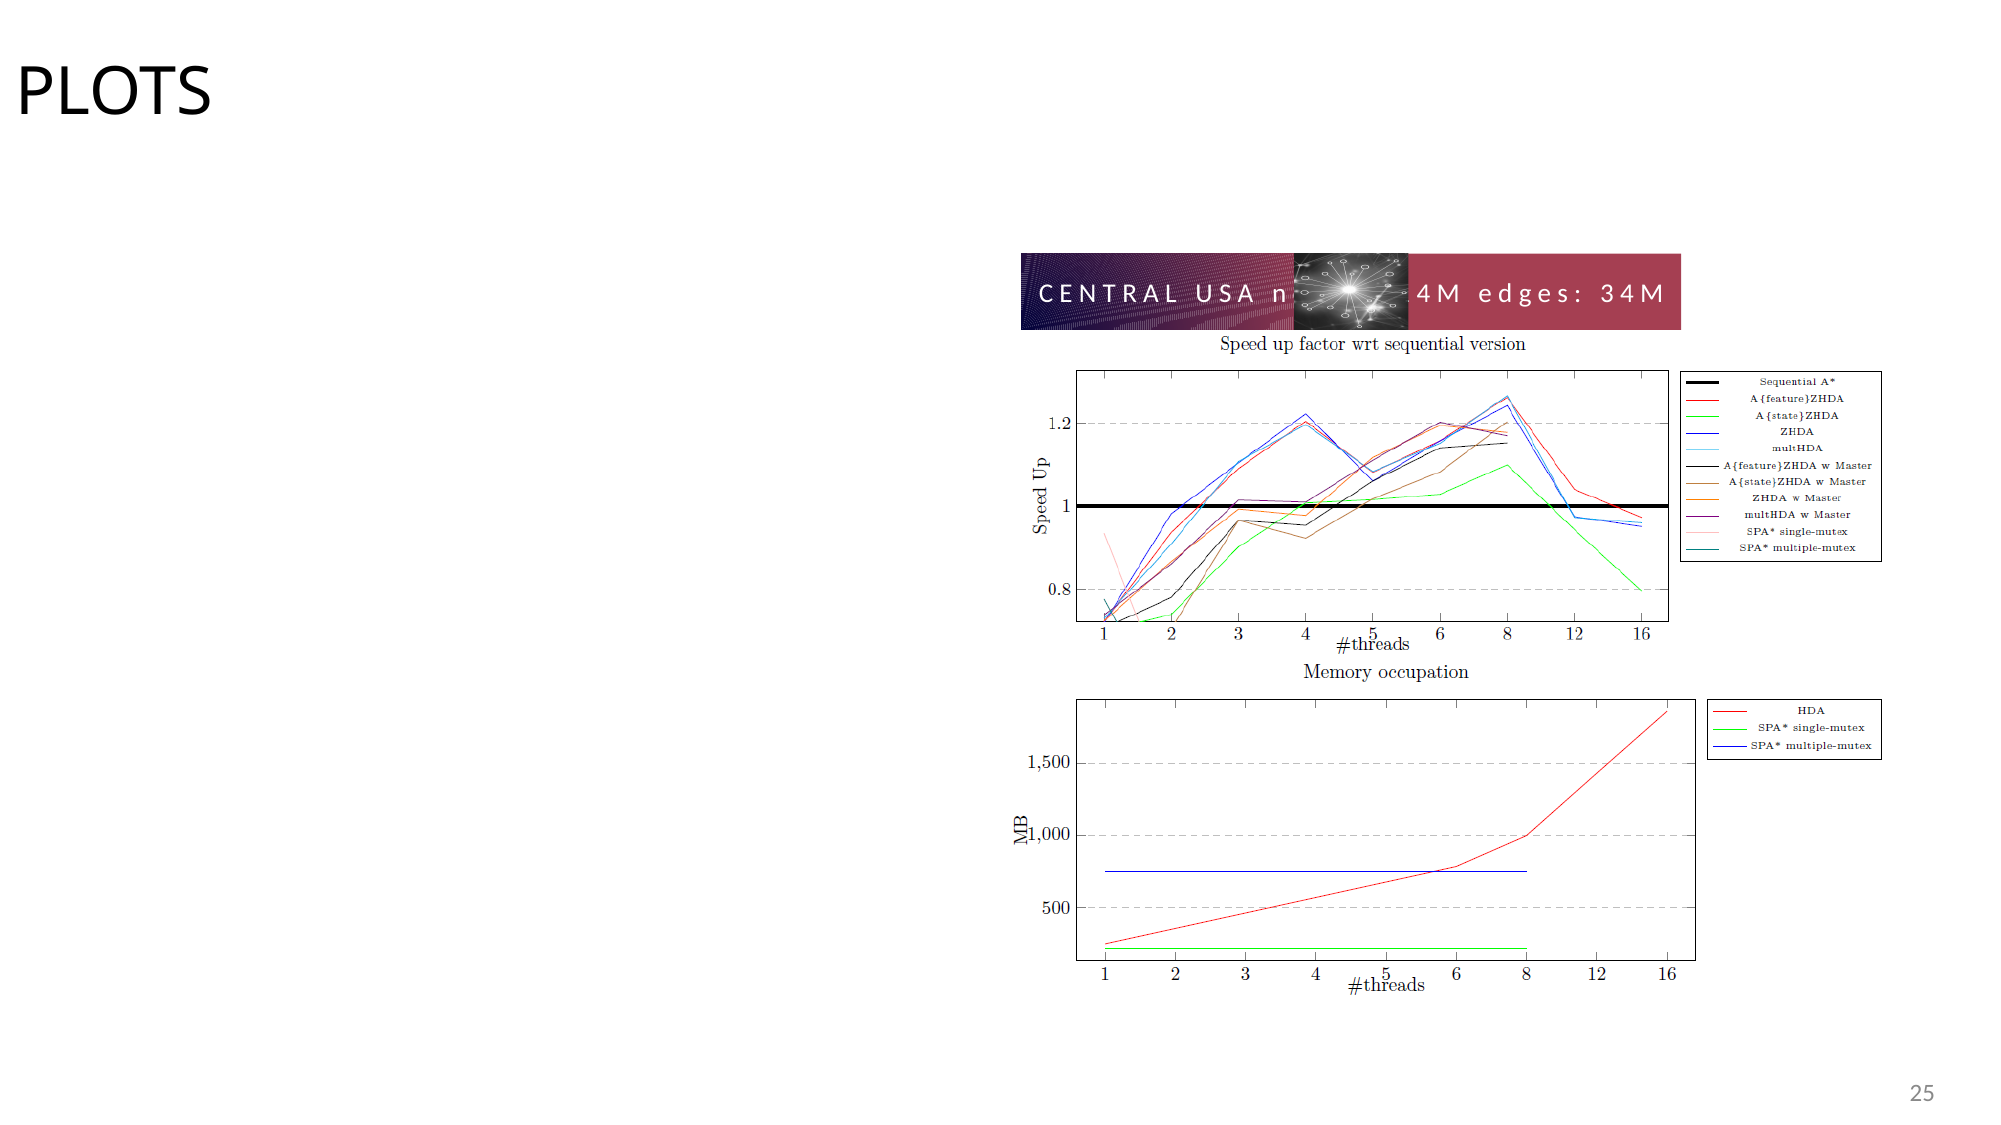

# PLOTS
CENTRAL USA nodes: 14M edges: 34M